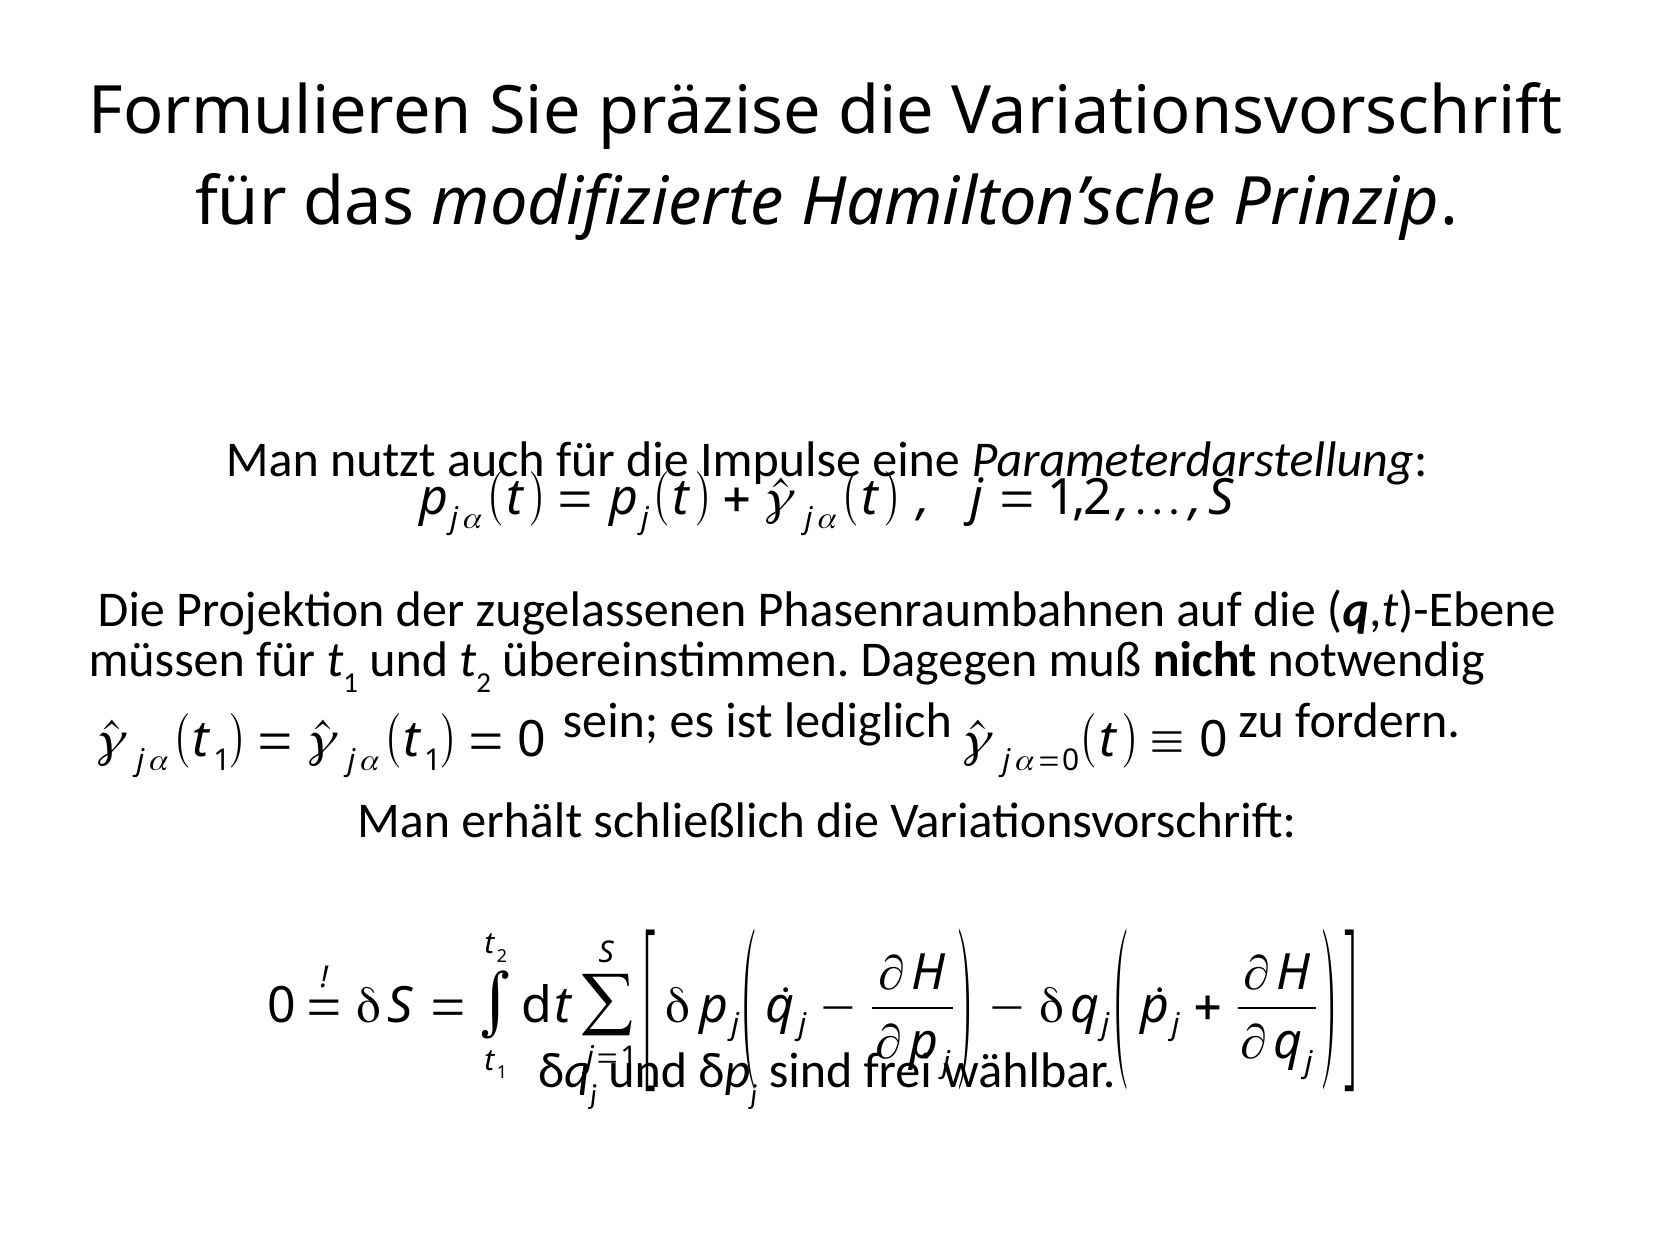

# Formulieren Sie präzise die Variationsvorschrift für das modifizierte Hamilton’sche Prinzip.
Man nutzt auch für die Impulse eine Parameterdarstellung:
Die Projektion der zugelassenen Phasenraumbahnen auf die (q,t)-Ebene müssen für t1 und t2 übereinstimmen. Dagegen muß nicht notwendig 						sein; es ist lediglich 				 zu fordern.
Man erhält schließlich die Variationsvorschrift:
δqj und δpj sind frei wählbar.